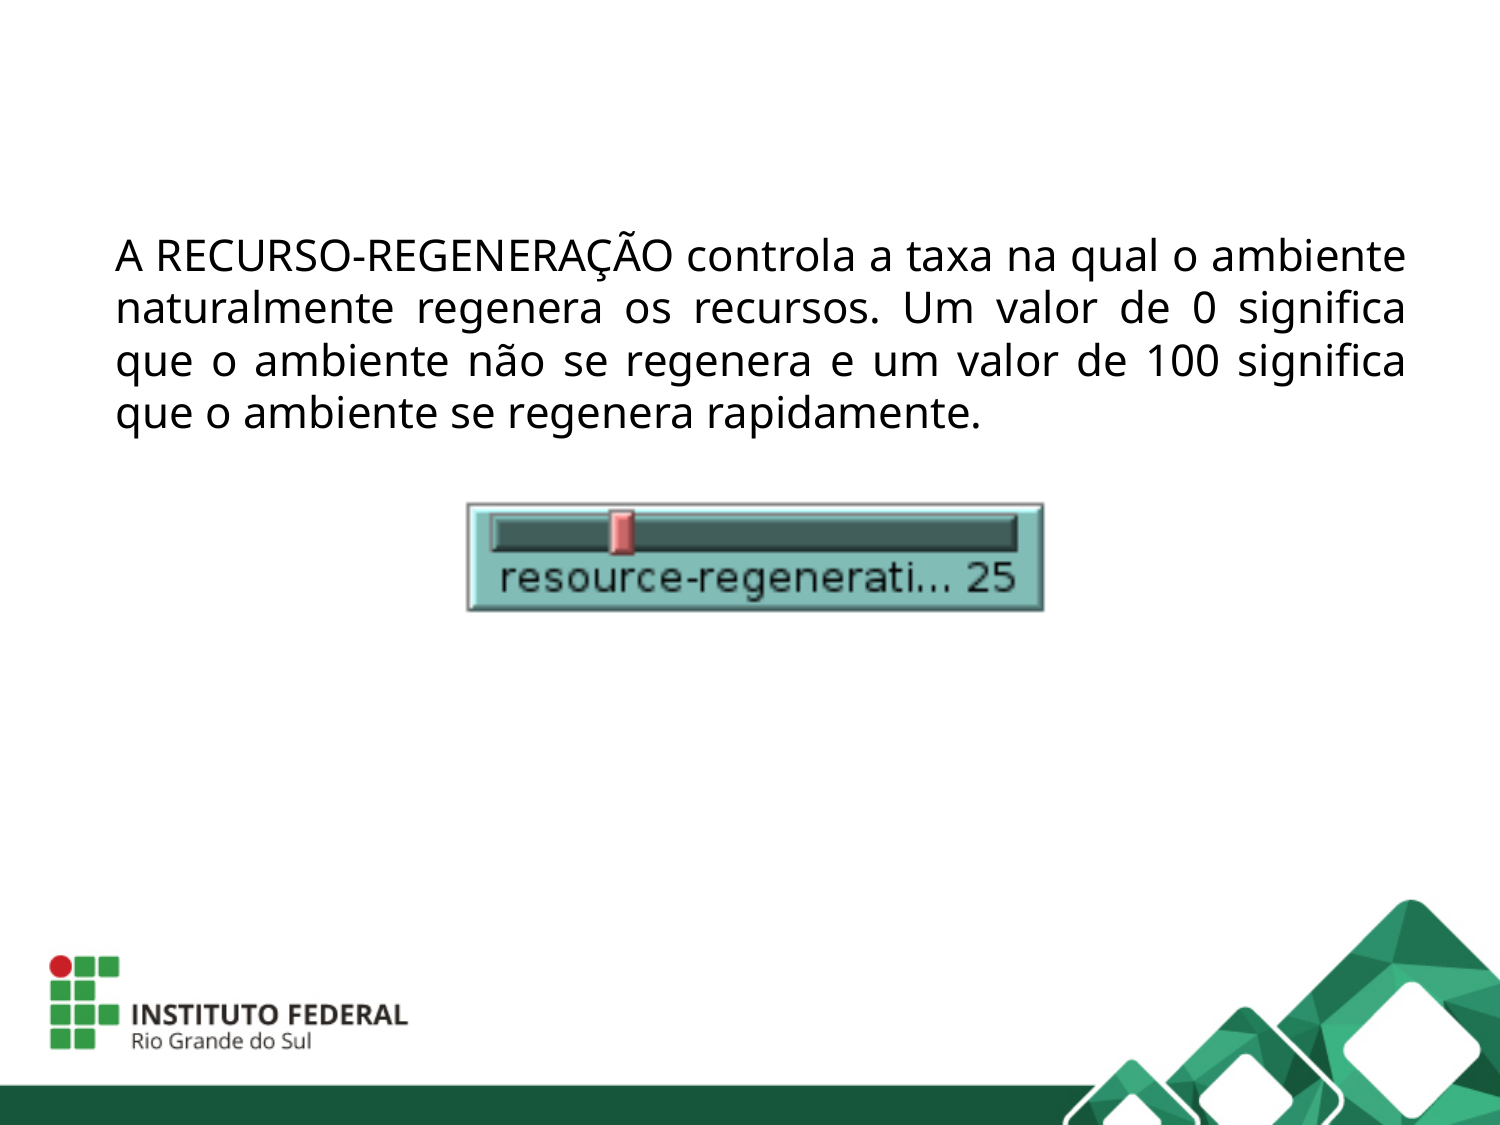

A RECURSO-REGENERAÇÃO controla a taxa na qual o ambiente naturalmente regenera os recursos. Um valor de 0 significa que o ambiente não se regenera e um valor de 100 significa que o ambiente se regenera rapidamente.